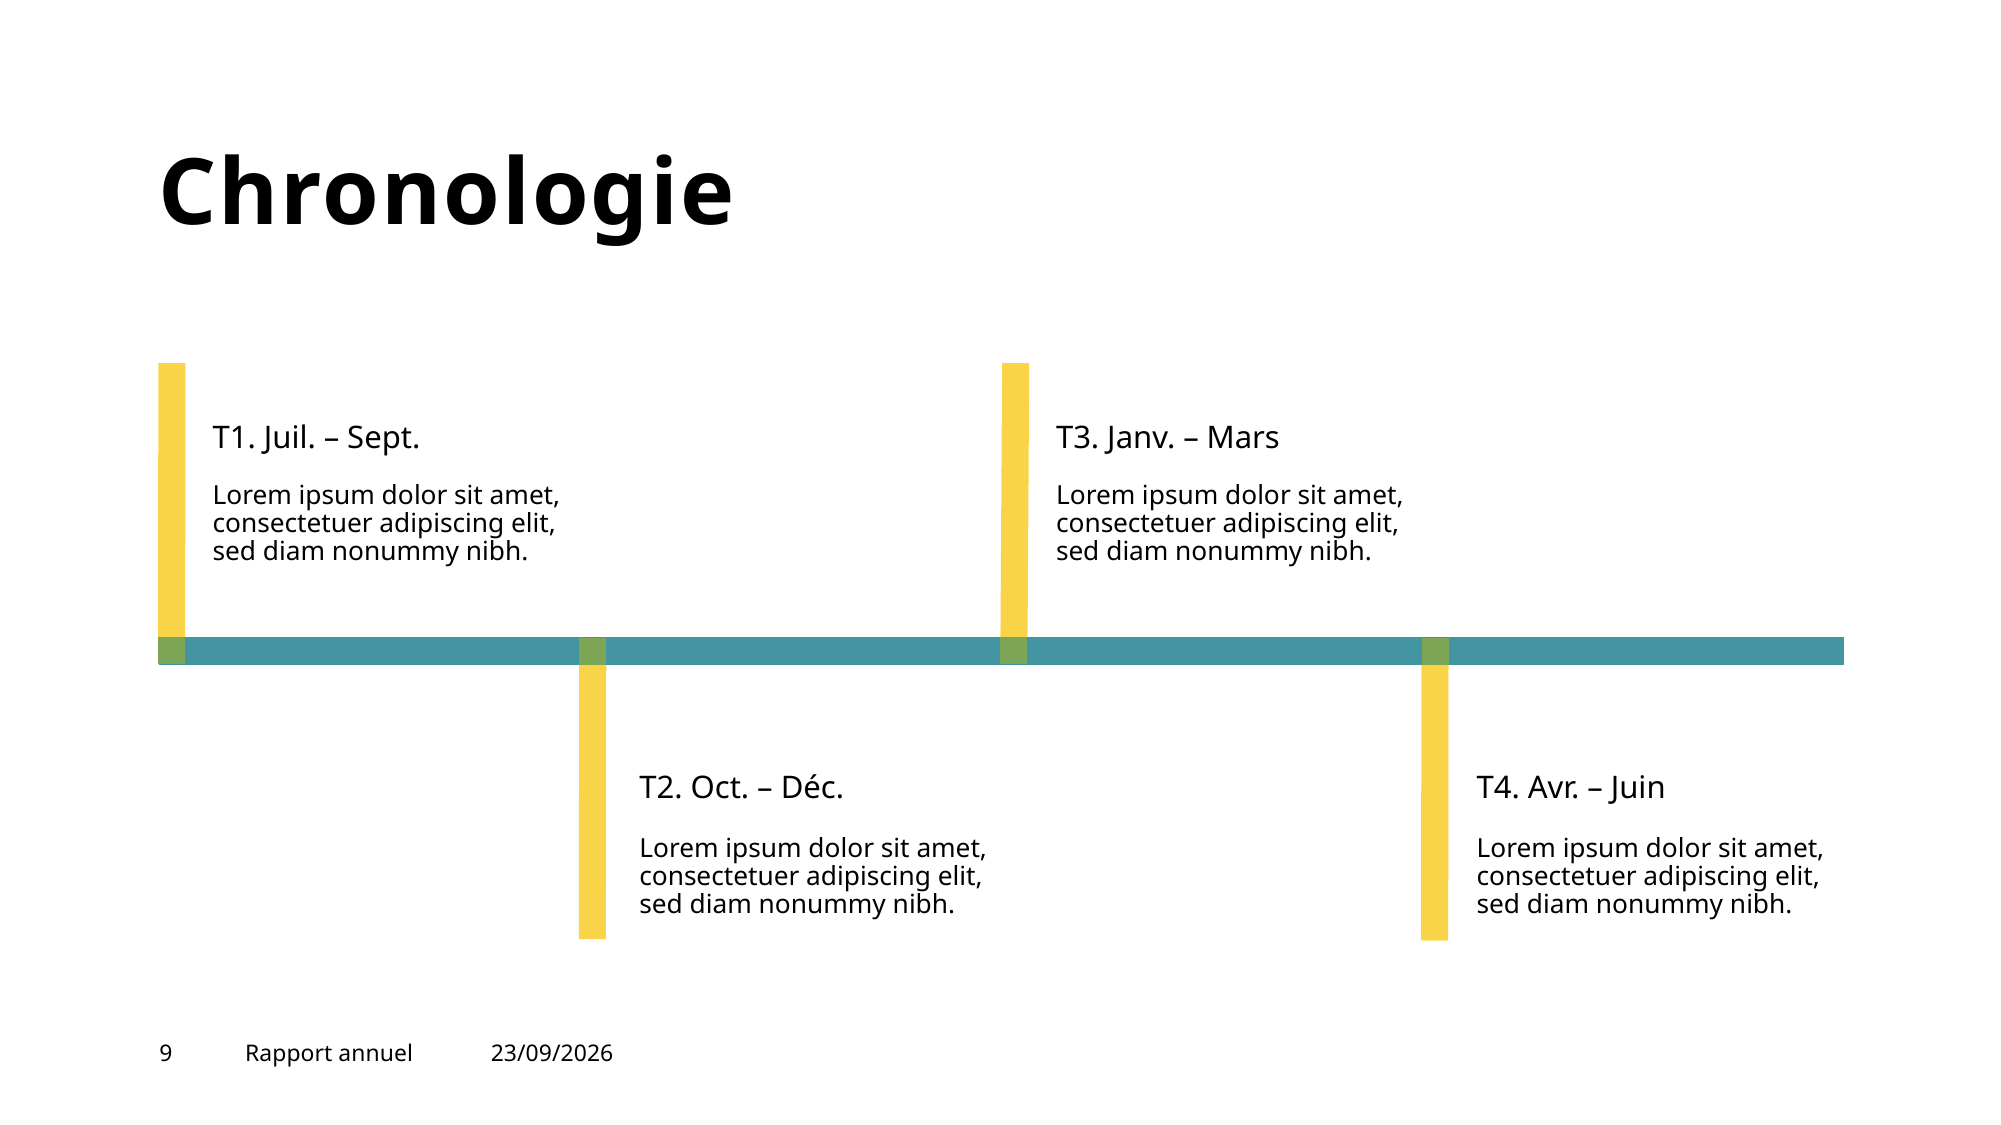

# Chronologie
T1. Juil. – Sept.
T3. Janv. – Mars
Lorem ipsum dolor sit amet, consectetuer adipiscing elit, sed diam nonummy nibh.
Lorem ipsum dolor sit amet, consectetuer adipiscing elit, sed diam nonummy nibh.
T2. Oct. – Déc.
T4. Avr. – Juin
Lorem ipsum dolor sit amet, consectetuer adipiscing elit, sed diam nonummy nibh.
Lorem ipsum dolor sit amet, consectetuer adipiscing elit, sed diam nonummy nibh.
Rapport annuel